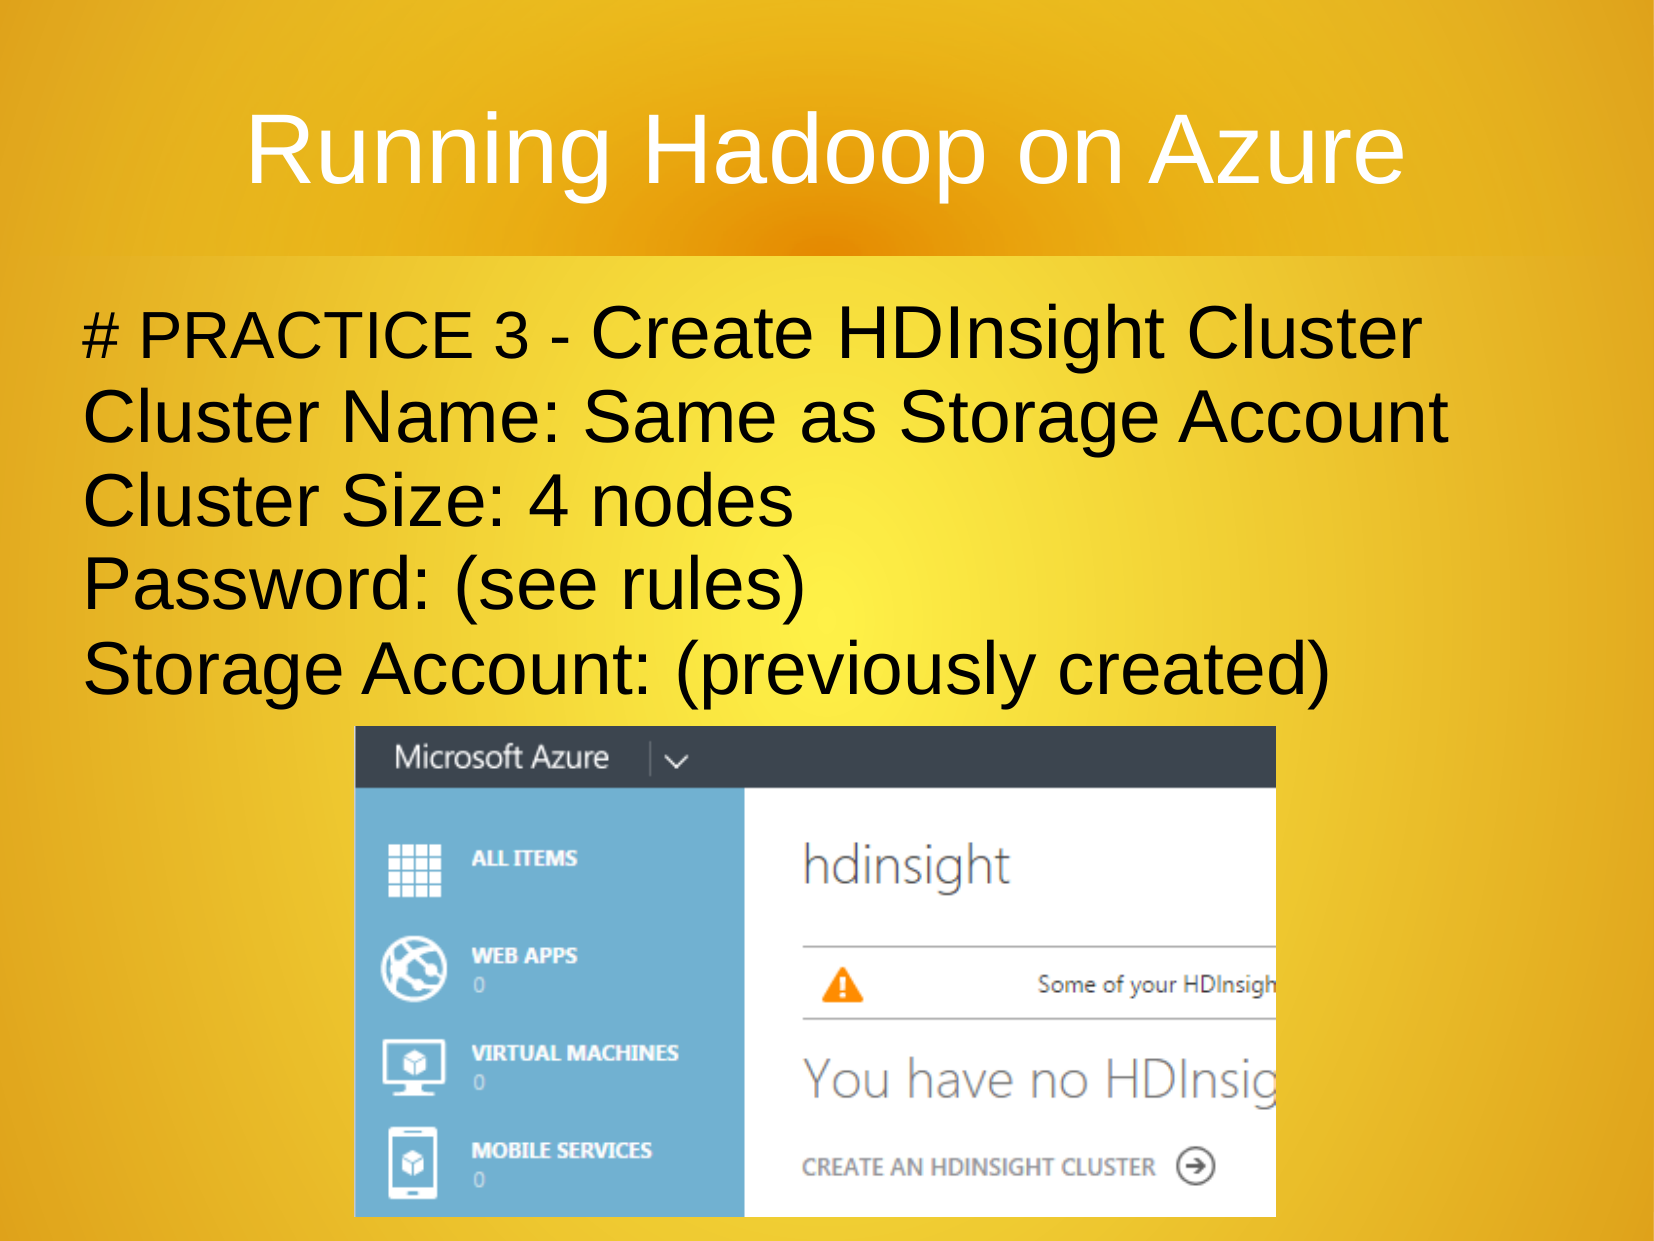

# Running Hadoop on Azure
# PRACTICE 3 - Create HDInsight Cluster
Cluster Name: Same as Storage Account
Cluster Size: 4 nodes
Password: (see rules)
Storage Account: (previously created)